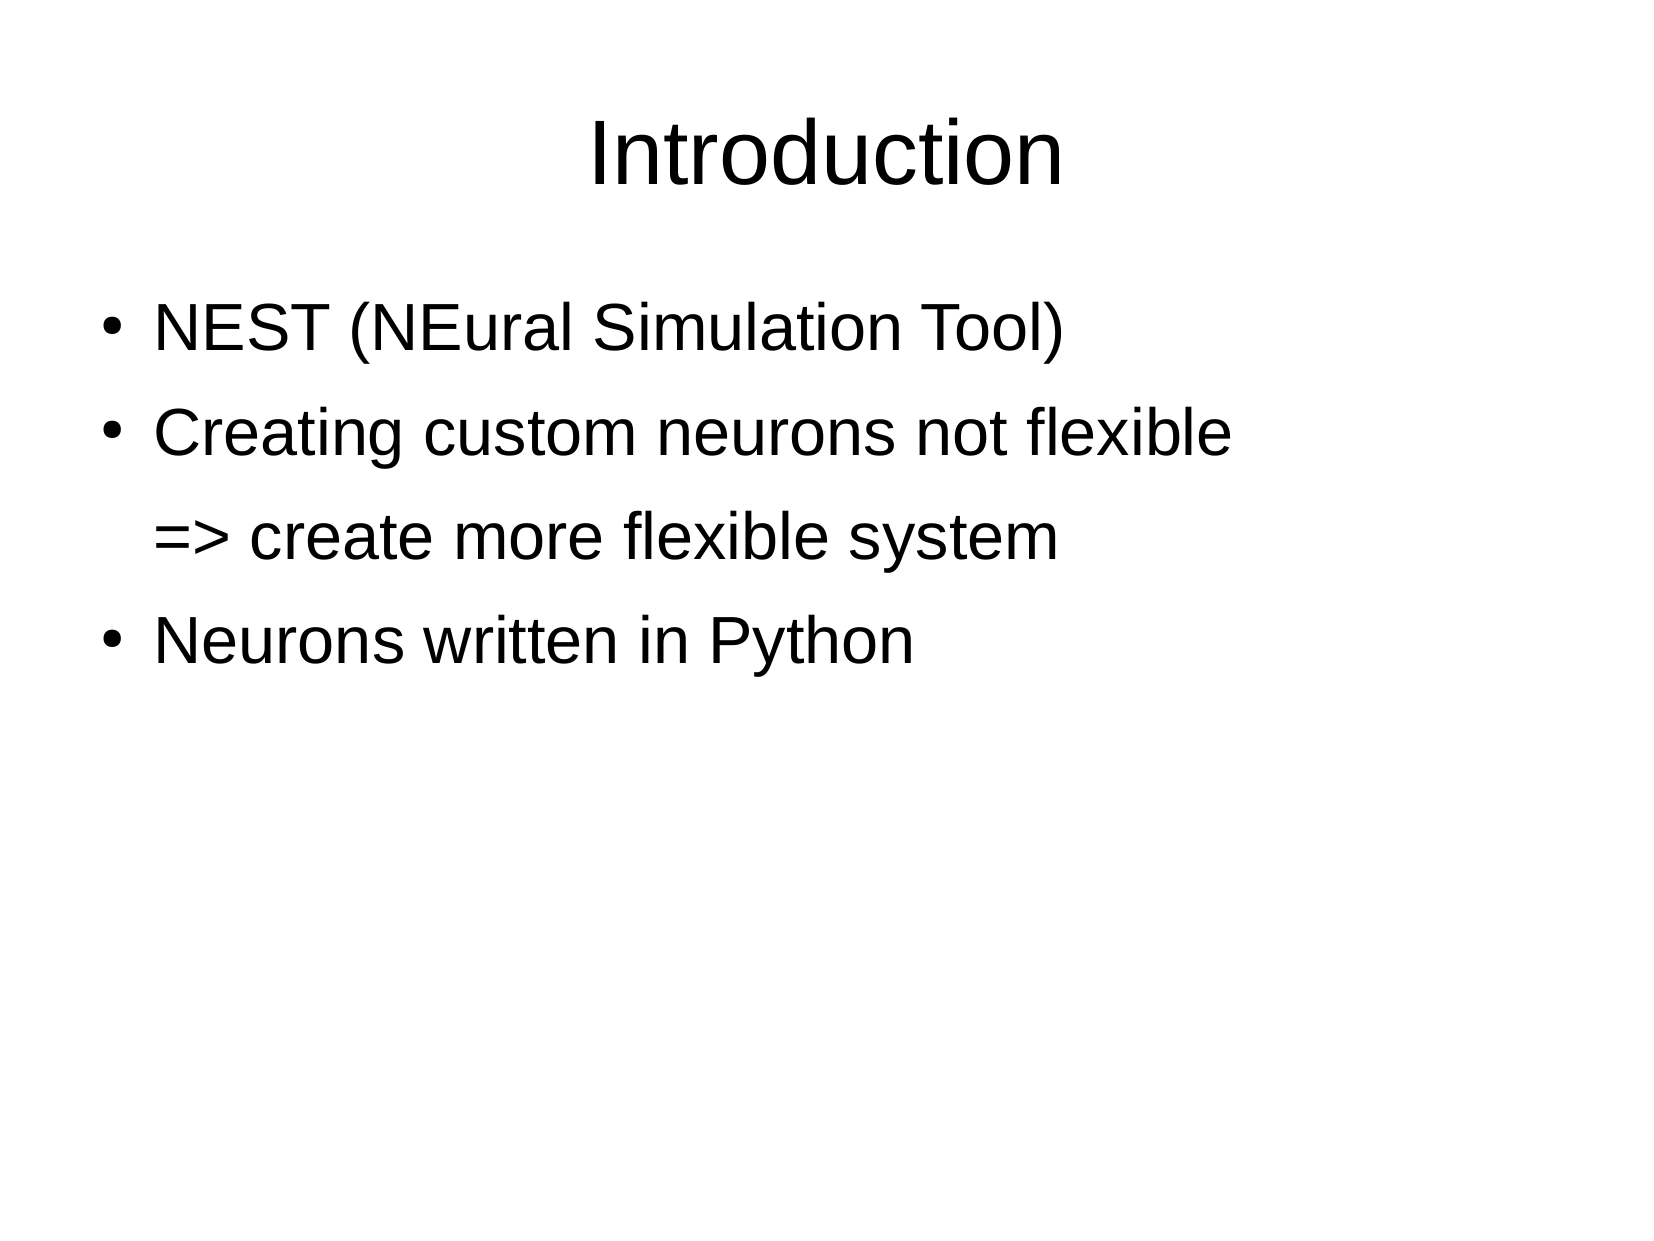

# Introduction
NEST (NEural Simulation Tool)
Creating custom neurons not flexible
=> create more flexible system
Neurons written in Python